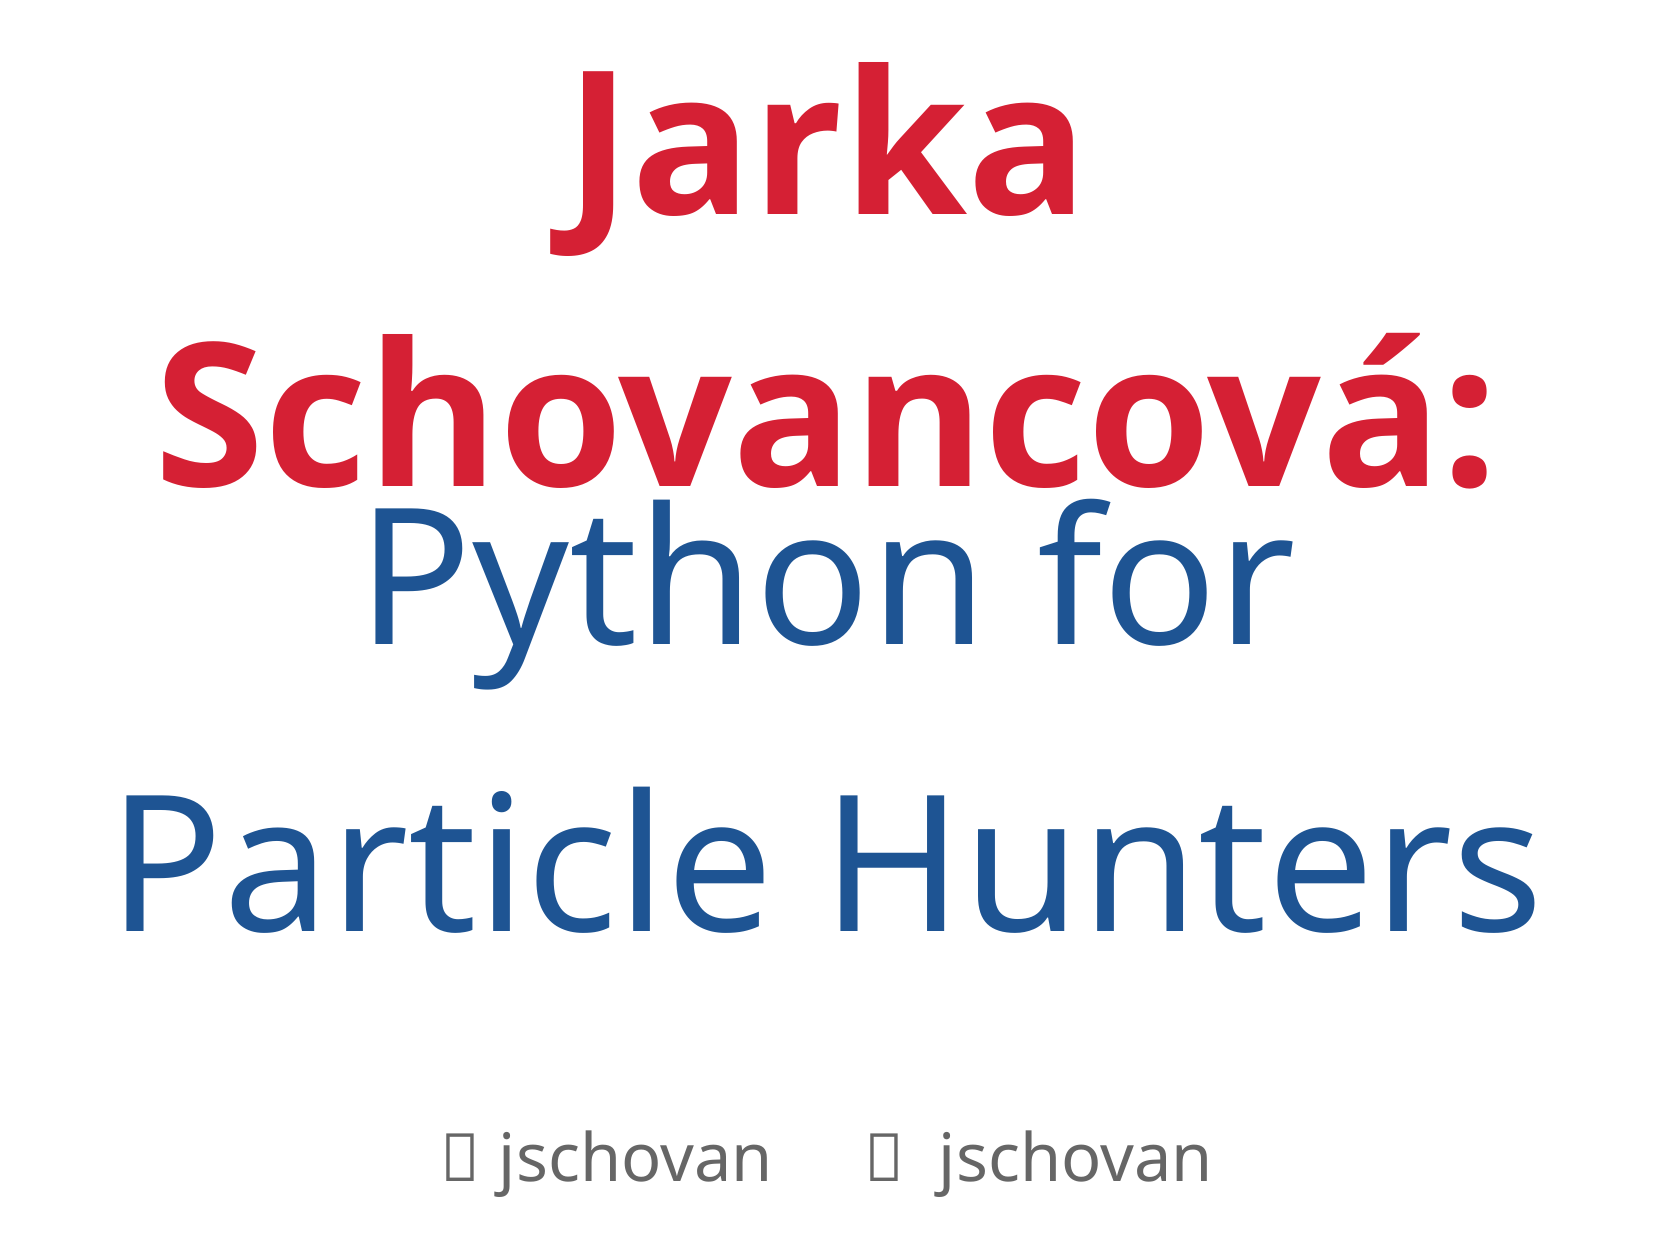

Jarka Schovancová:
# Python for
Particle Hunters
 jschovan  jschovan